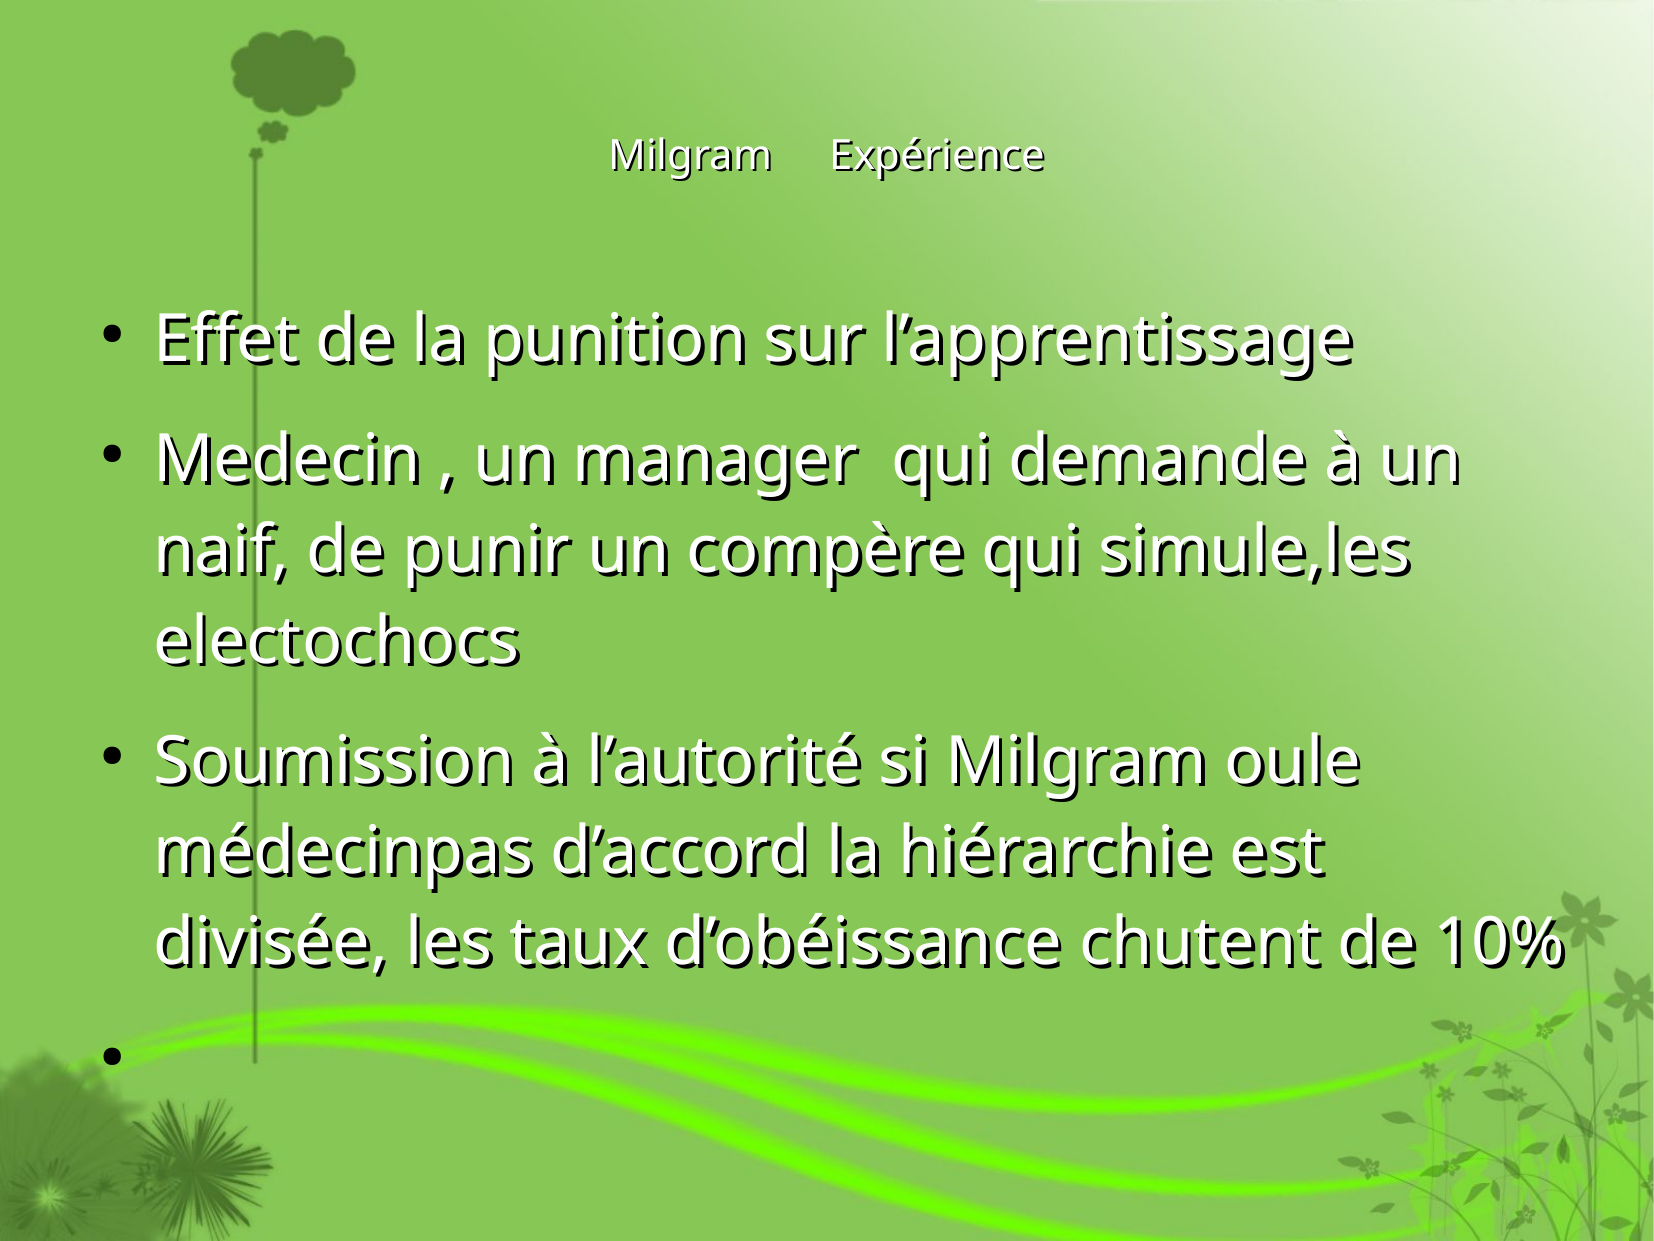

# Milgram	Expérience
Effet de la punition sur l’apprentissage
Medecin , un manager qui demande à un naif, de punir un compère qui simule,les electochocs
Soumission à l’autorité si Milgram oule médecinpas d’accord la hiérarchie est divisée, les taux d’obéissance chutent de 10%